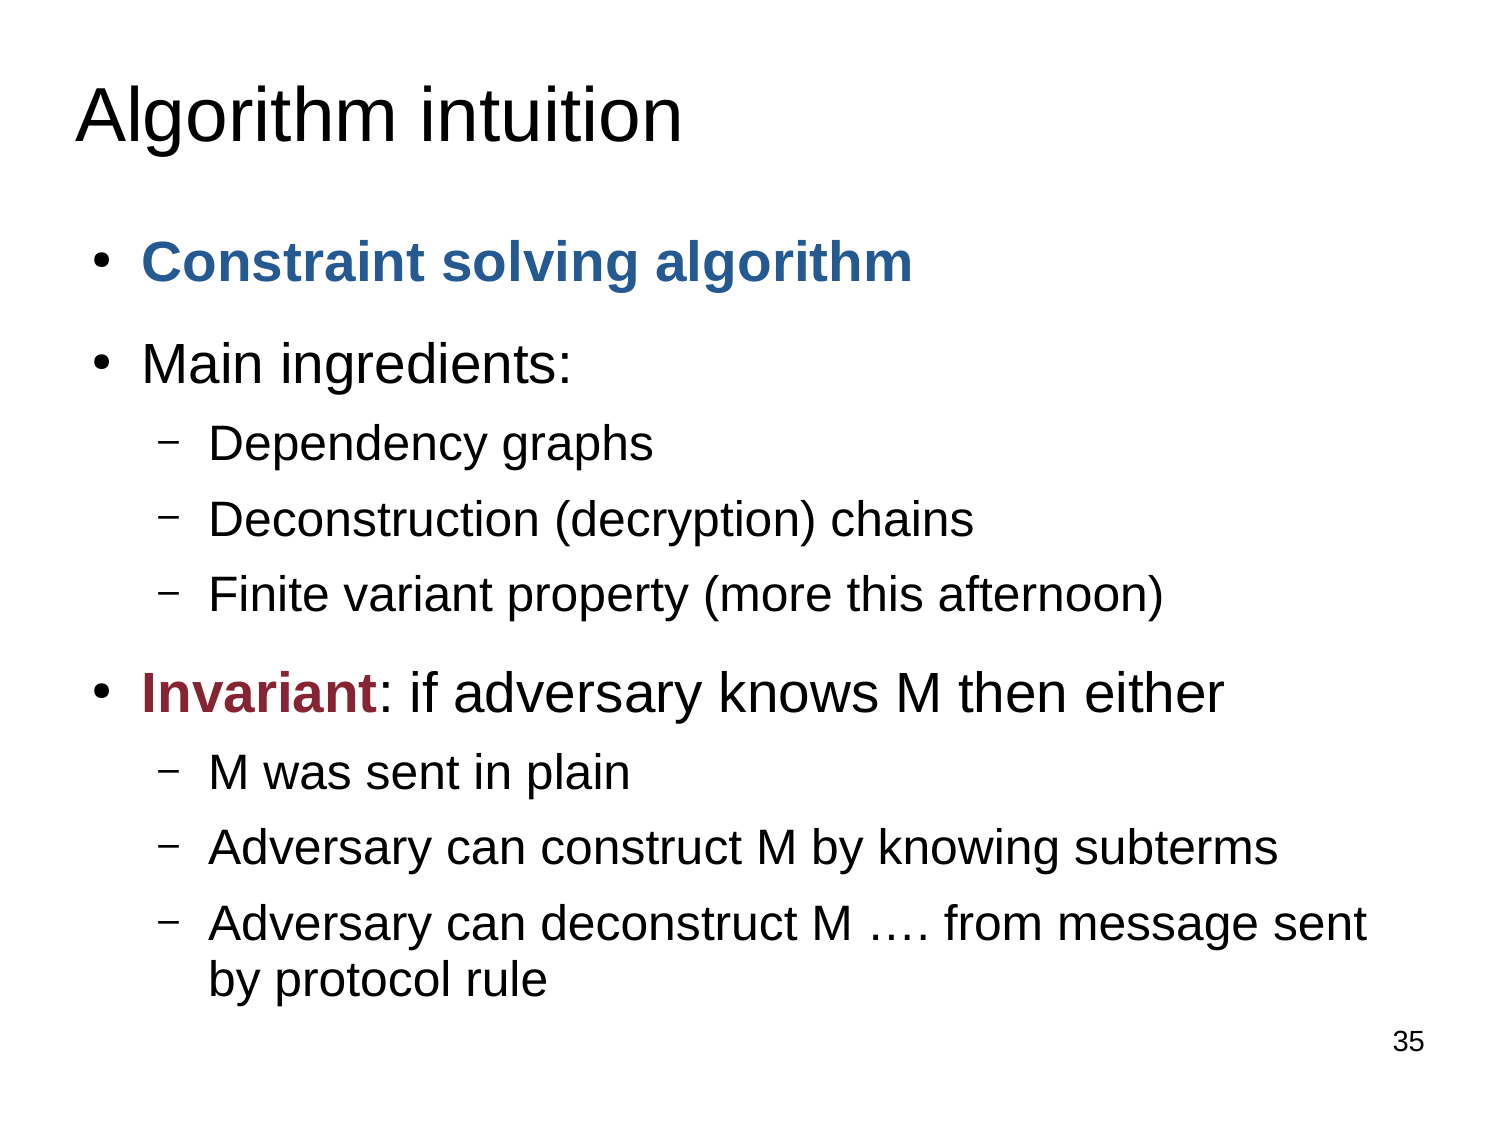

# Algorithm intuition
Constraint solving algorithm
Main ingredients:
Dependency graphs
Deconstruction (decryption) chains
Finite variant property (more this afternoon)
Invariant: if adversary knows M then either
M was sent in plain
Adversary can construct M by knowing subterms
Adversary can deconstruct M …. from message sent by protocol rule
35